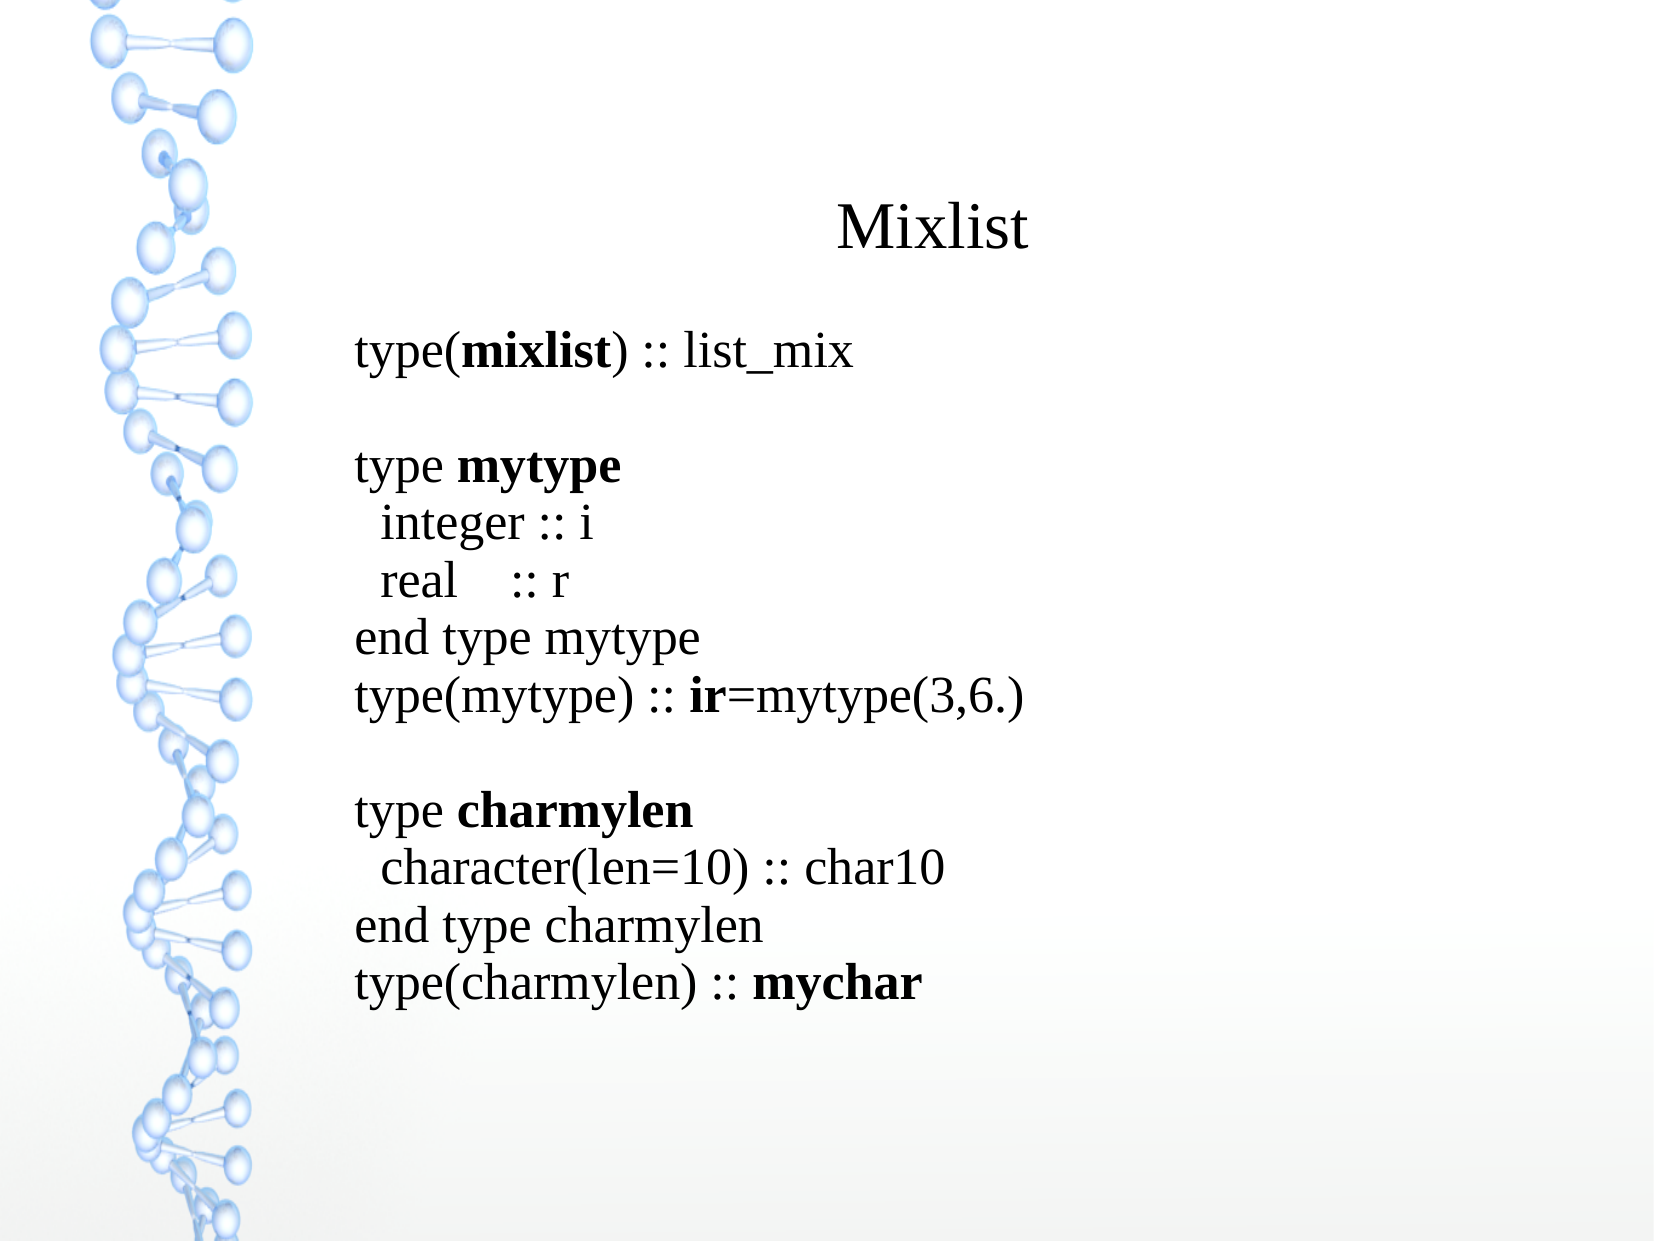

# Mixlist
type(mixlist) :: list_mix
type mytype
 integer :: i
 real :: r
end type mytype
type(mytype) :: ir=mytype(3,6.)
type charmylen
 character(len=10) :: char10
end type charmylen
type(charmylen) :: mychar